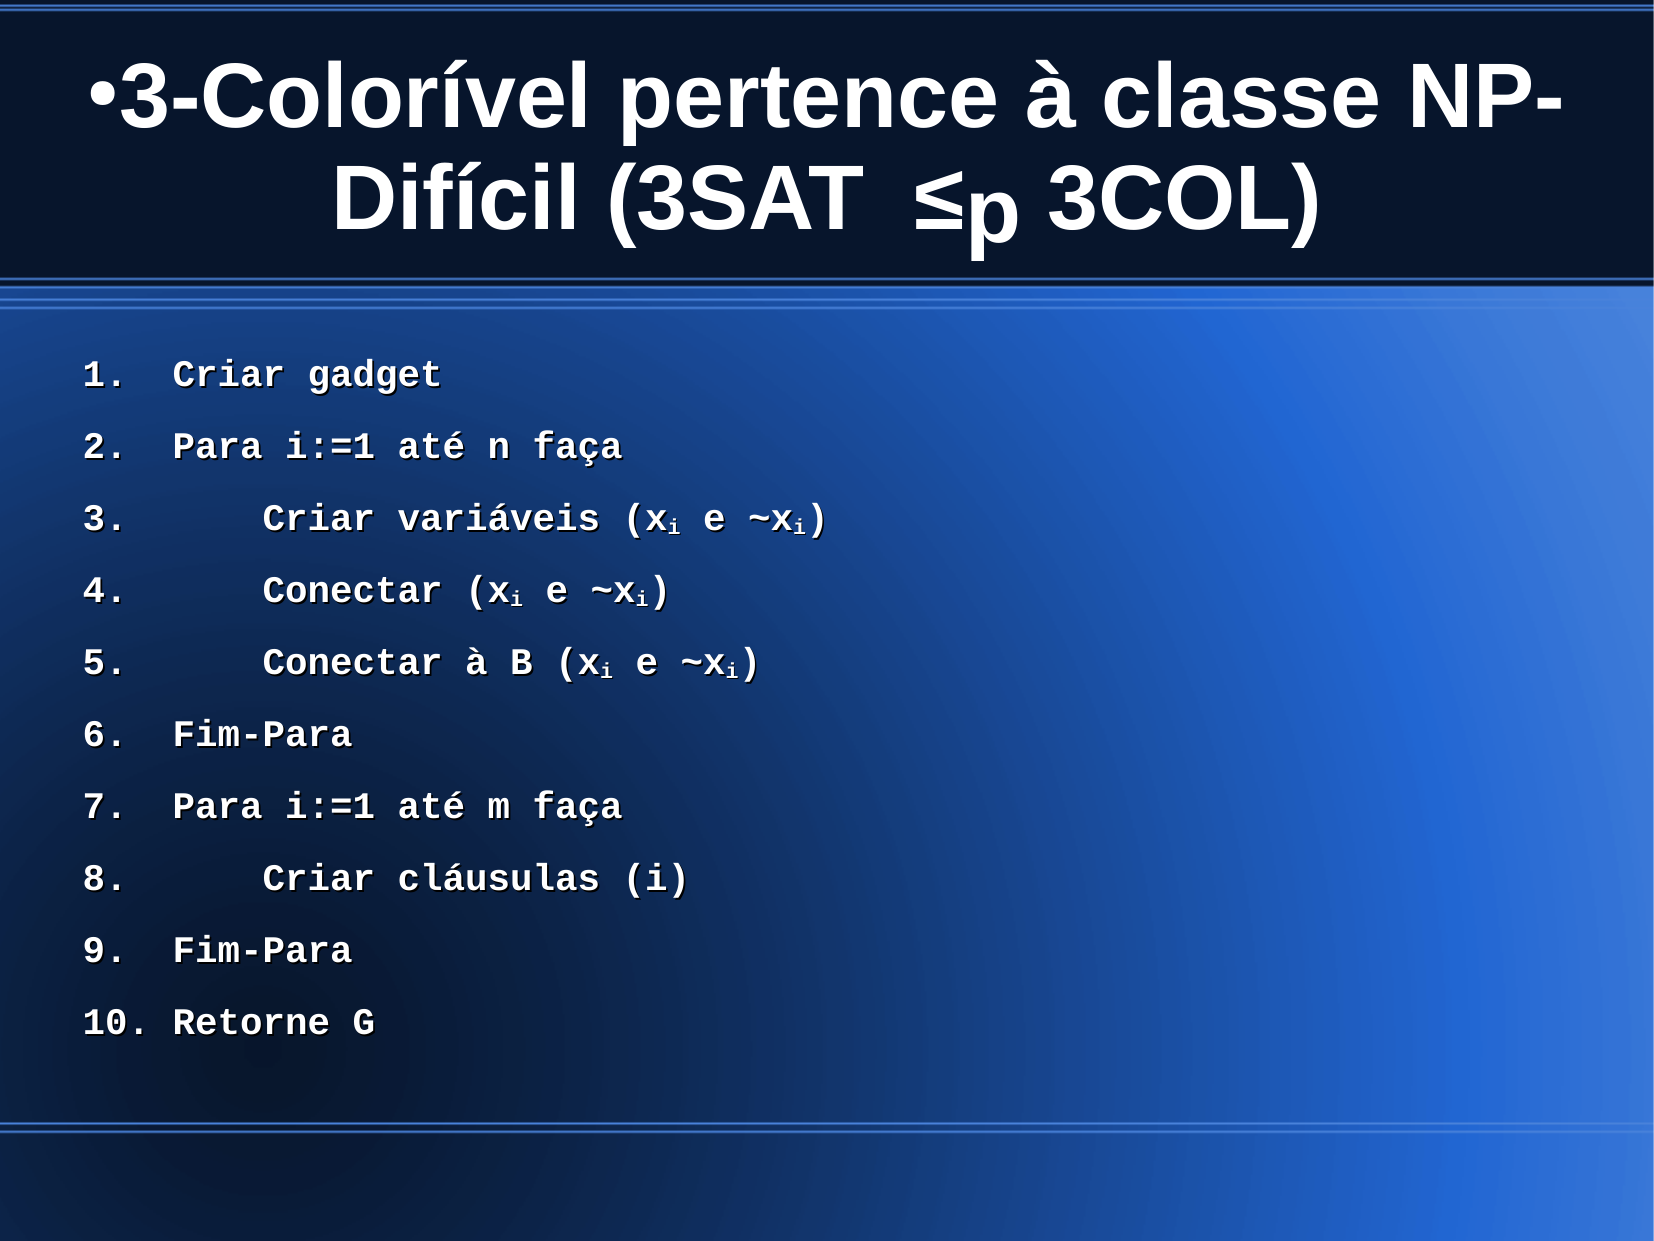

# 3-Colorível pertence à classe NP-Difícil (3SAT ≤p 3COL)
1. Criar gadget
2. Para i:=1 até n faça
3. Criar variáveis (xi e ~xi)
4. Conectar (xi e ~xi)
5. Conectar à B (xi e ~xi)
6. Fim-Para
7. Para i:=1 até m faça
8. Criar cláusulas (i)
9. Fim-Para
10. Retorne G